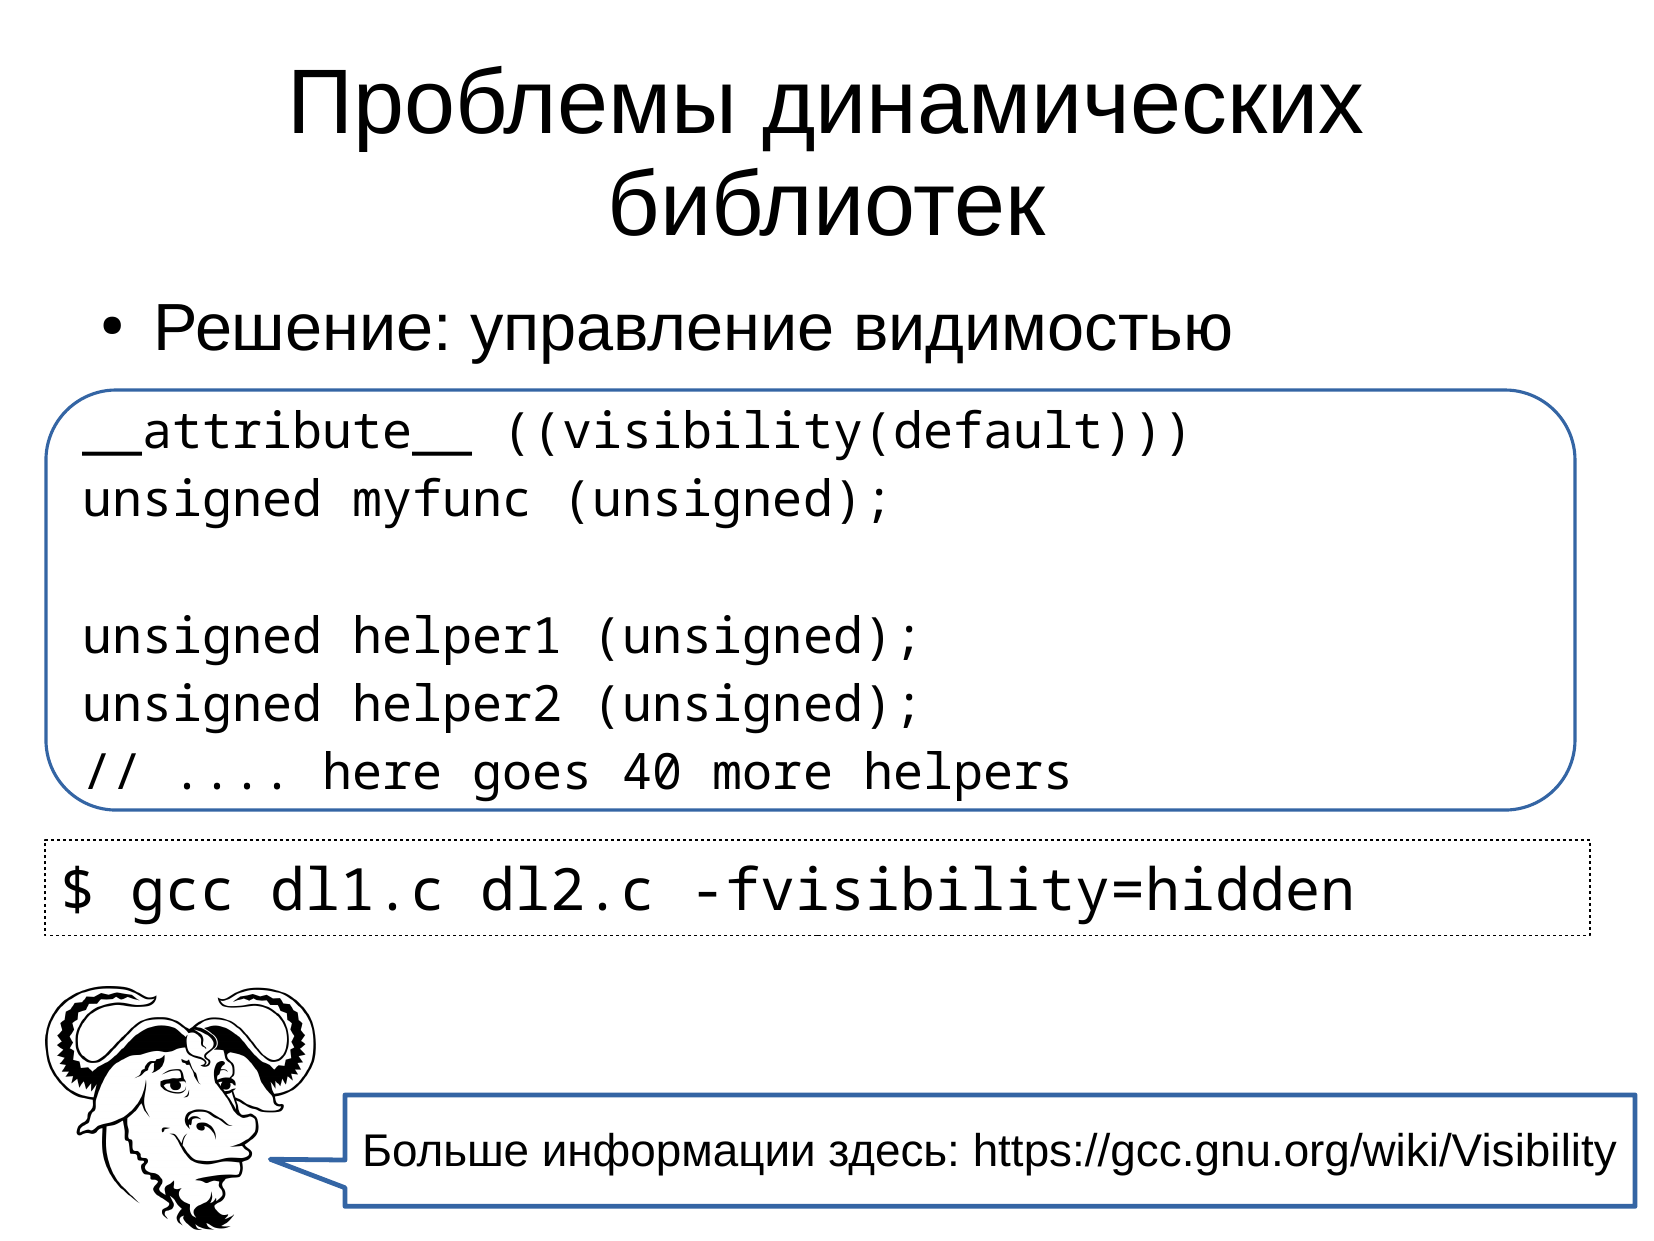

Проблемы динамических библиотек
# Решение: управление видимостью
__attribute__ ((visibility(default)))
unsigned myfunc (unsigned);
unsigned helper1 (unsigned);
unsigned helper2 (unsigned);
// .... here goes 40 more helpers
$ gcc dl1.c dl2.c -fvisibility=hidden
Больше информации здесь: https://gcc.gnu.org/wiki/Visibility